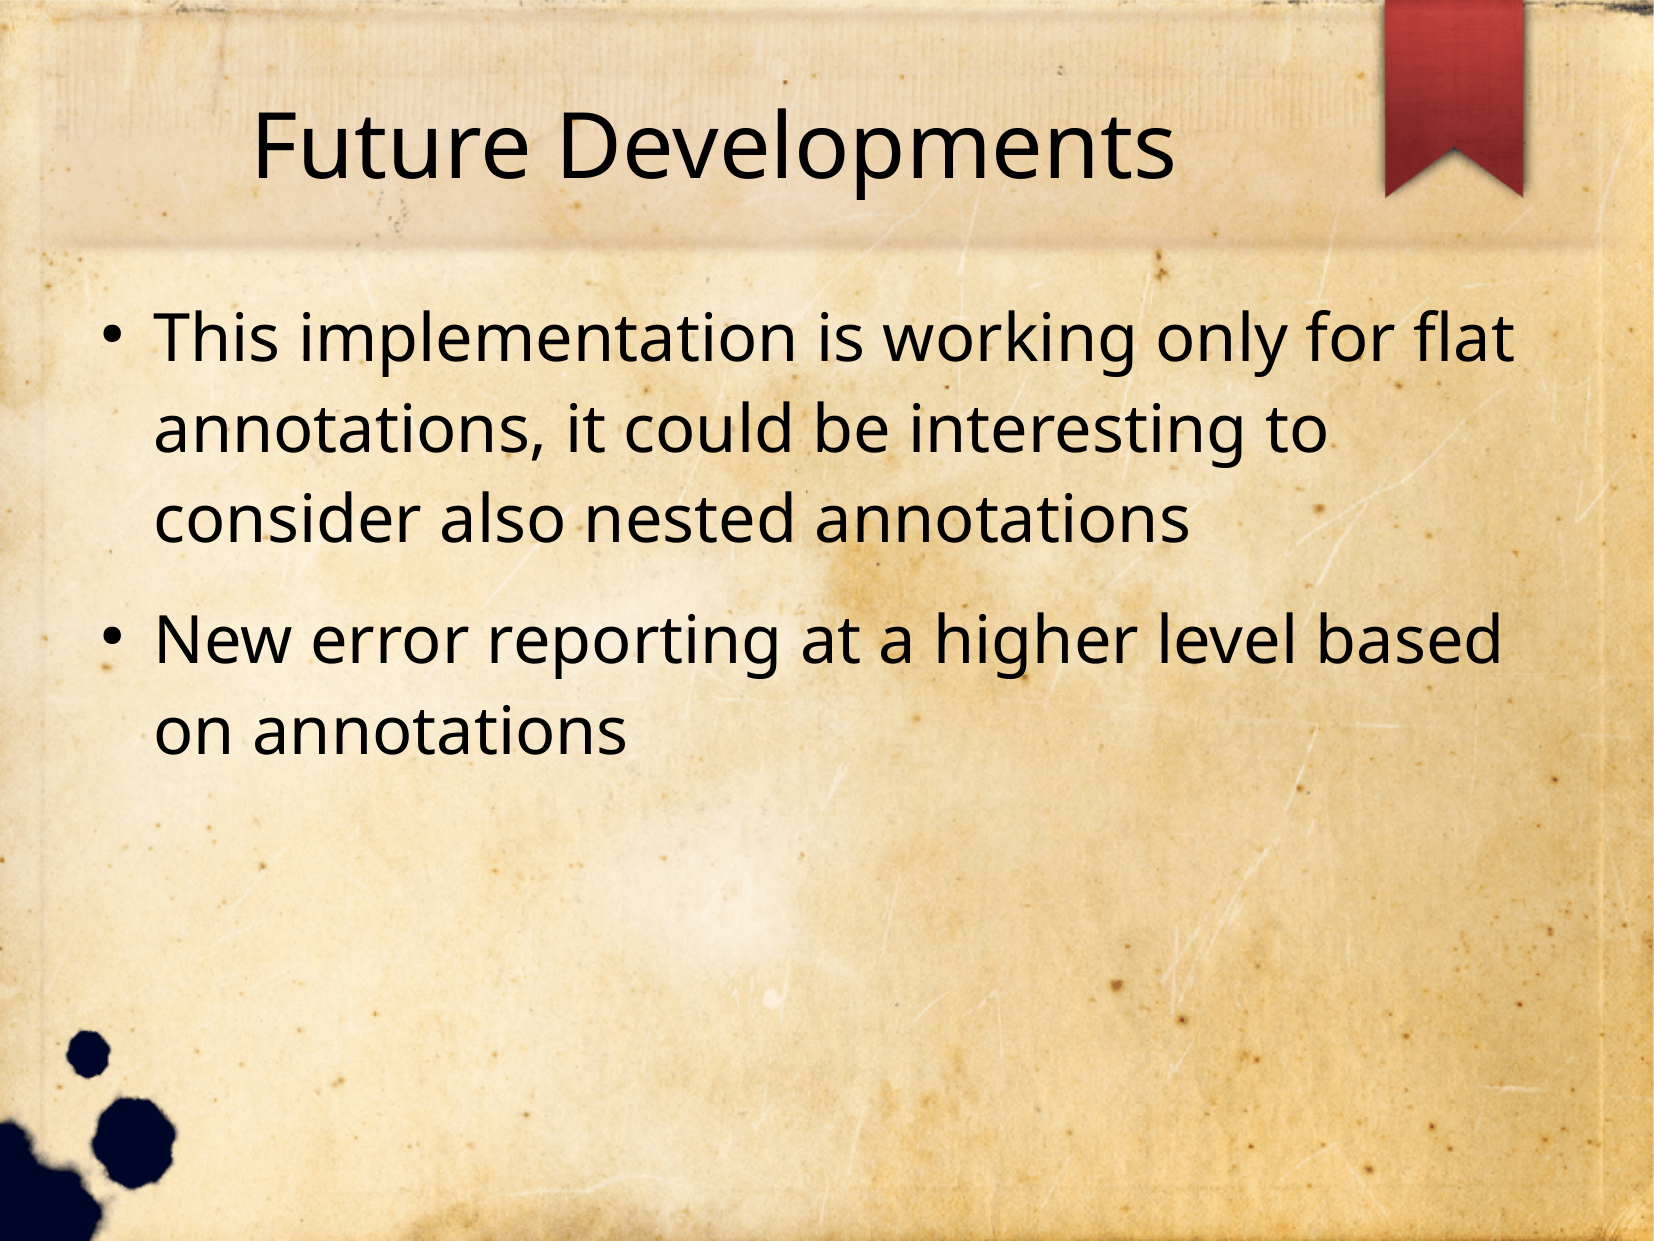

# Future Developments
This implementation is working only for flat annotations, it could be interesting to consider also nested annotations
New error reporting at a higher level based on annotations